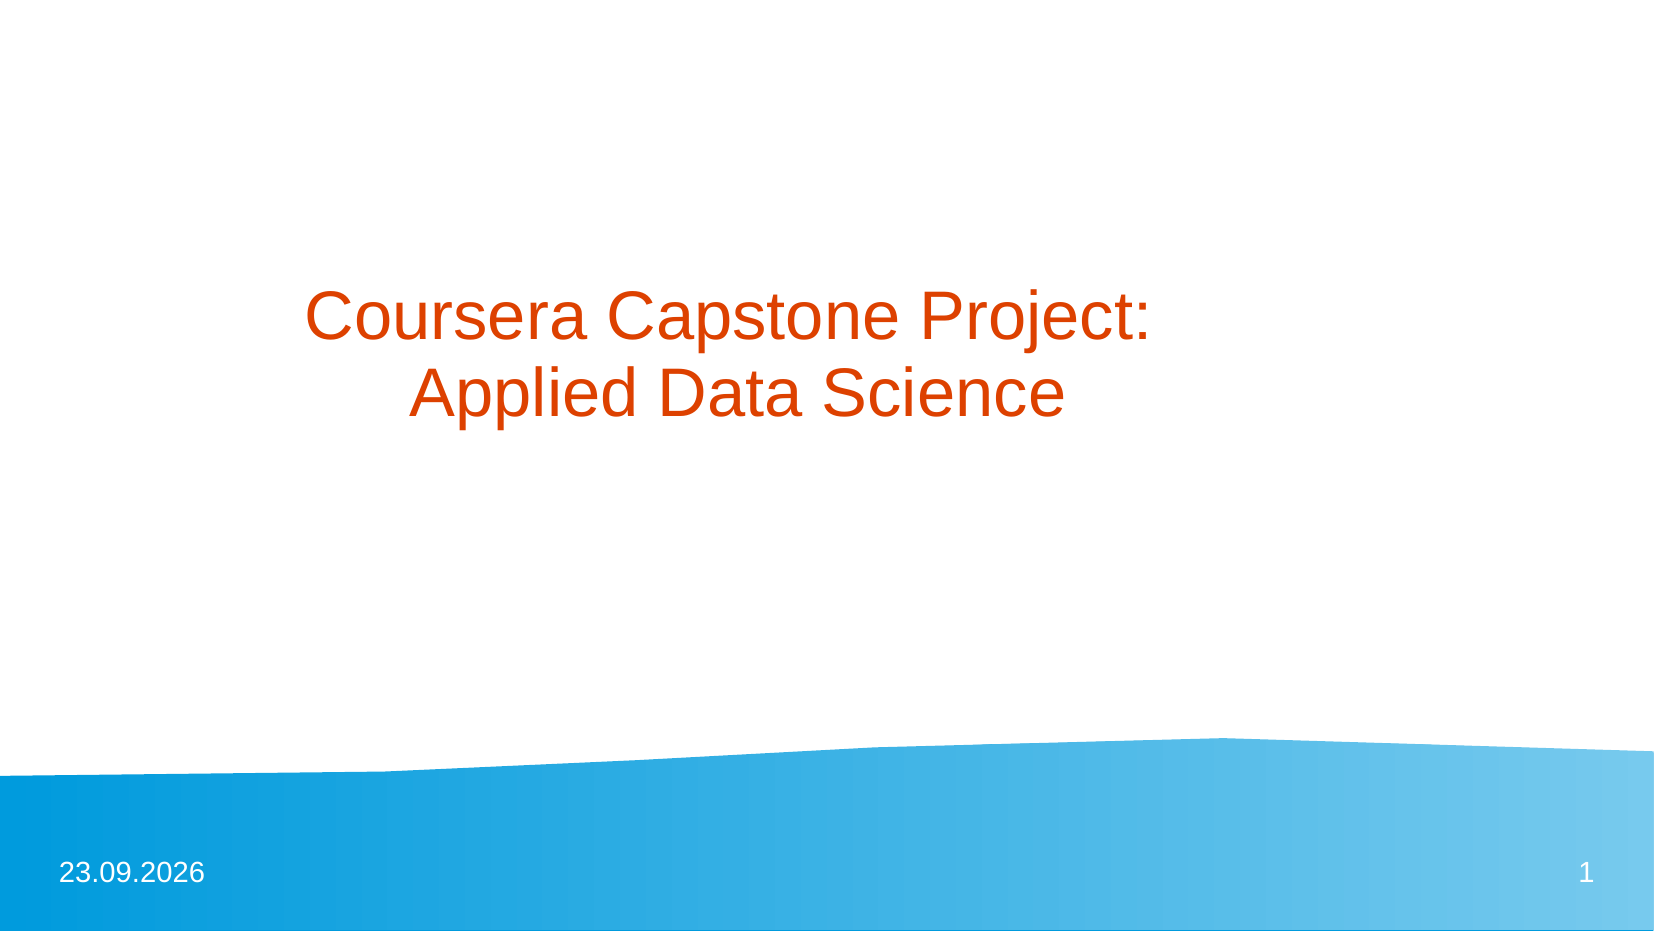

# Coursera Capstone Project: Applied Data Science